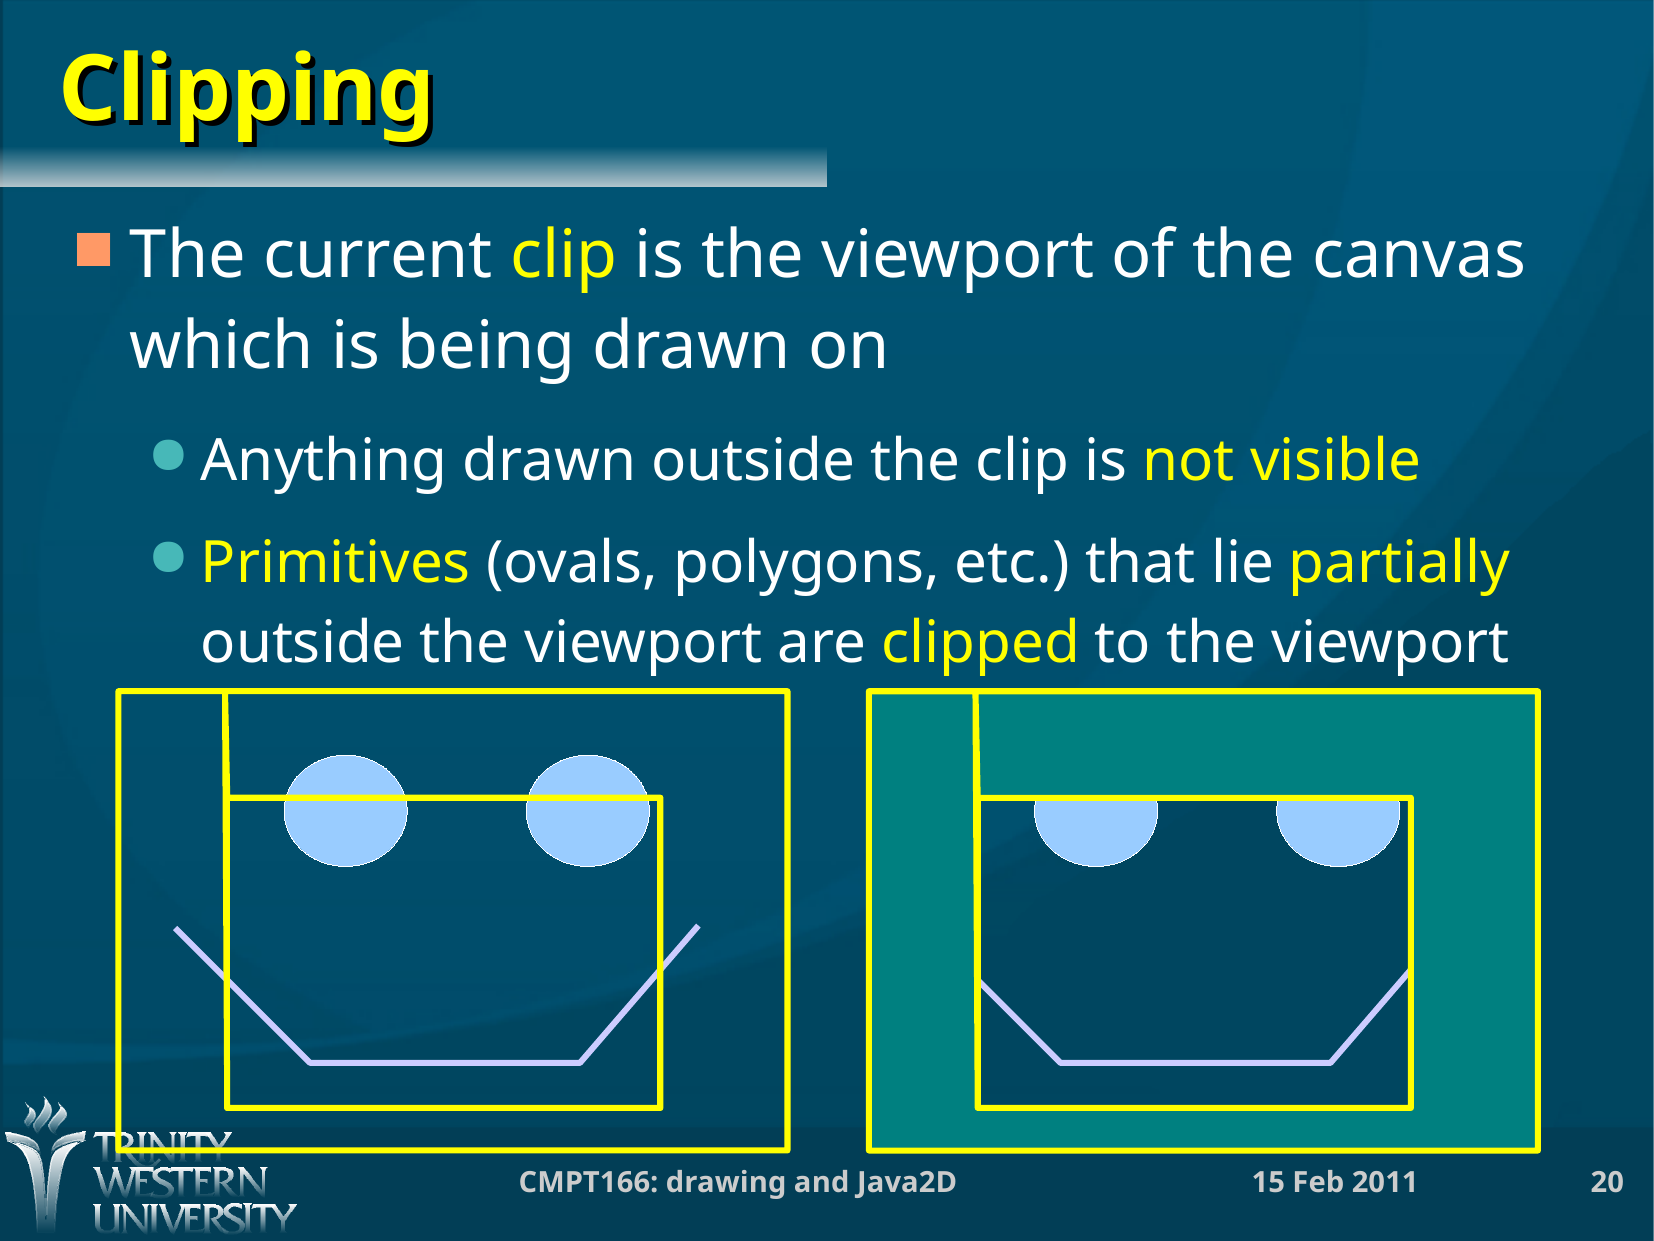

# Clipping
The current clip is the viewport of the canvas which is being drawn on
Anything drawn outside the clip is not visible
Primitives (ovals, polygons, etc.) that lie partially outside the viewport are clipped to the viewport
CMPT166: drawing and Java2D
15 Feb 2011
20